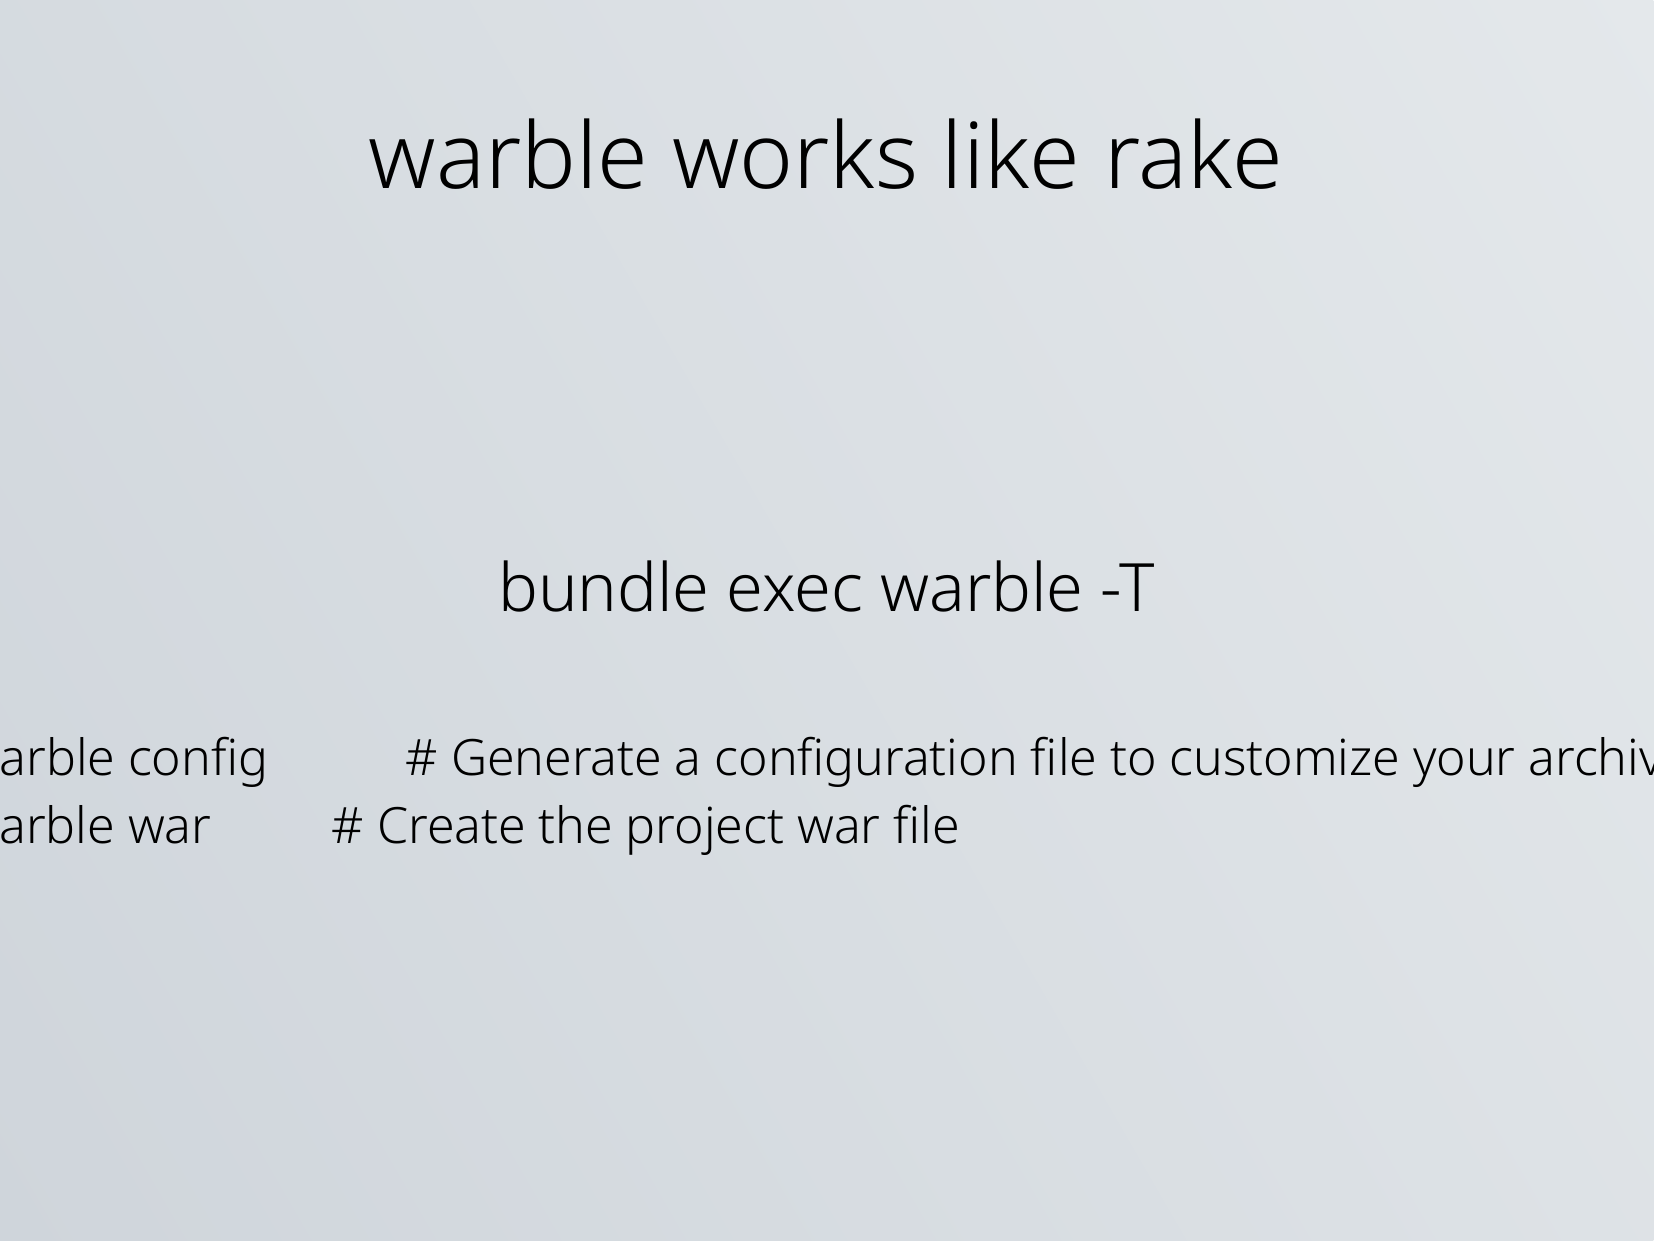

# warble works like rake
bundle exec warble -T
warble config 	# Generate a configuration file to customize your archive
warble war 	# Create the project war file